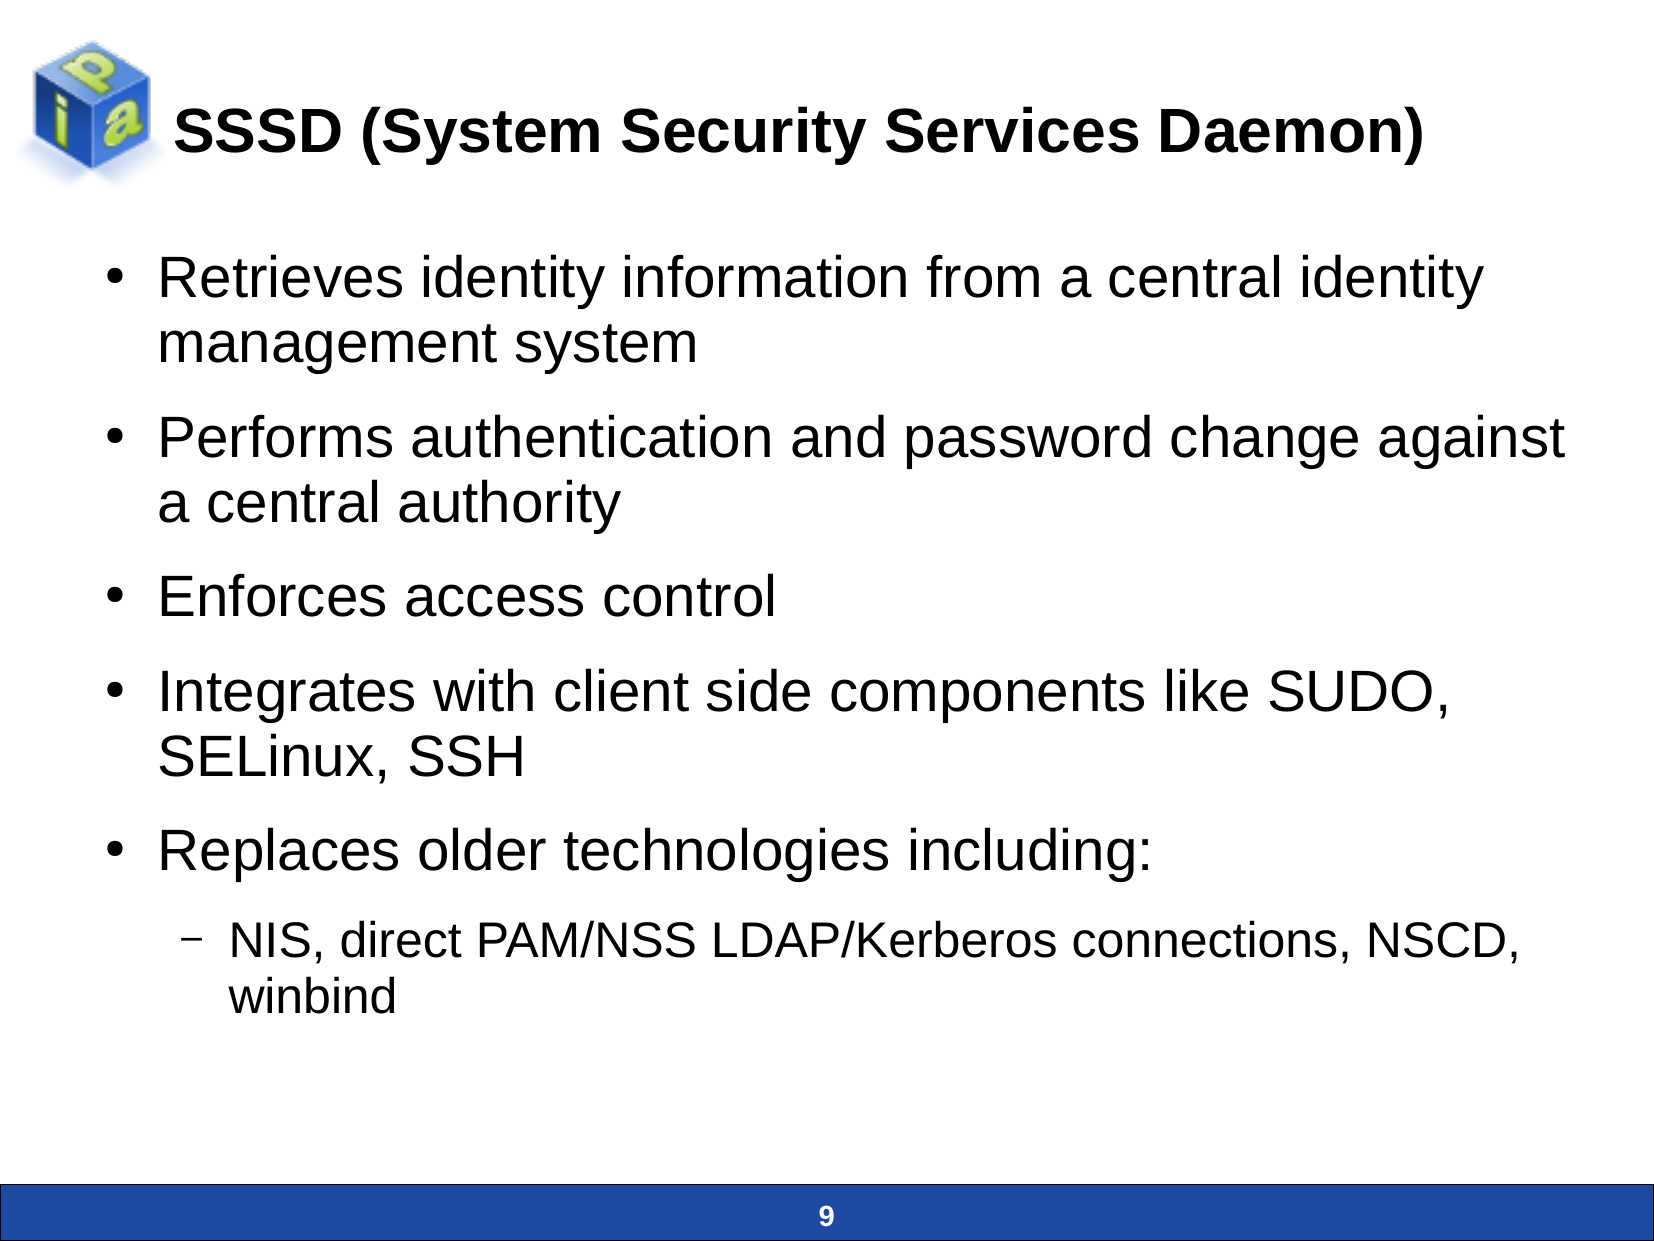

# SSSD (System Security Services Daemon)
Retrieves identity information from a central identity management system
Performs authentication and password change against a central authority
Enforces access control
Integrates with client side components like SUDO, SELinux, SSH
Replaces older technologies including:
NIS, direct PAM/NSS LDAP/Kerberos connections, NSCD, winbind
9